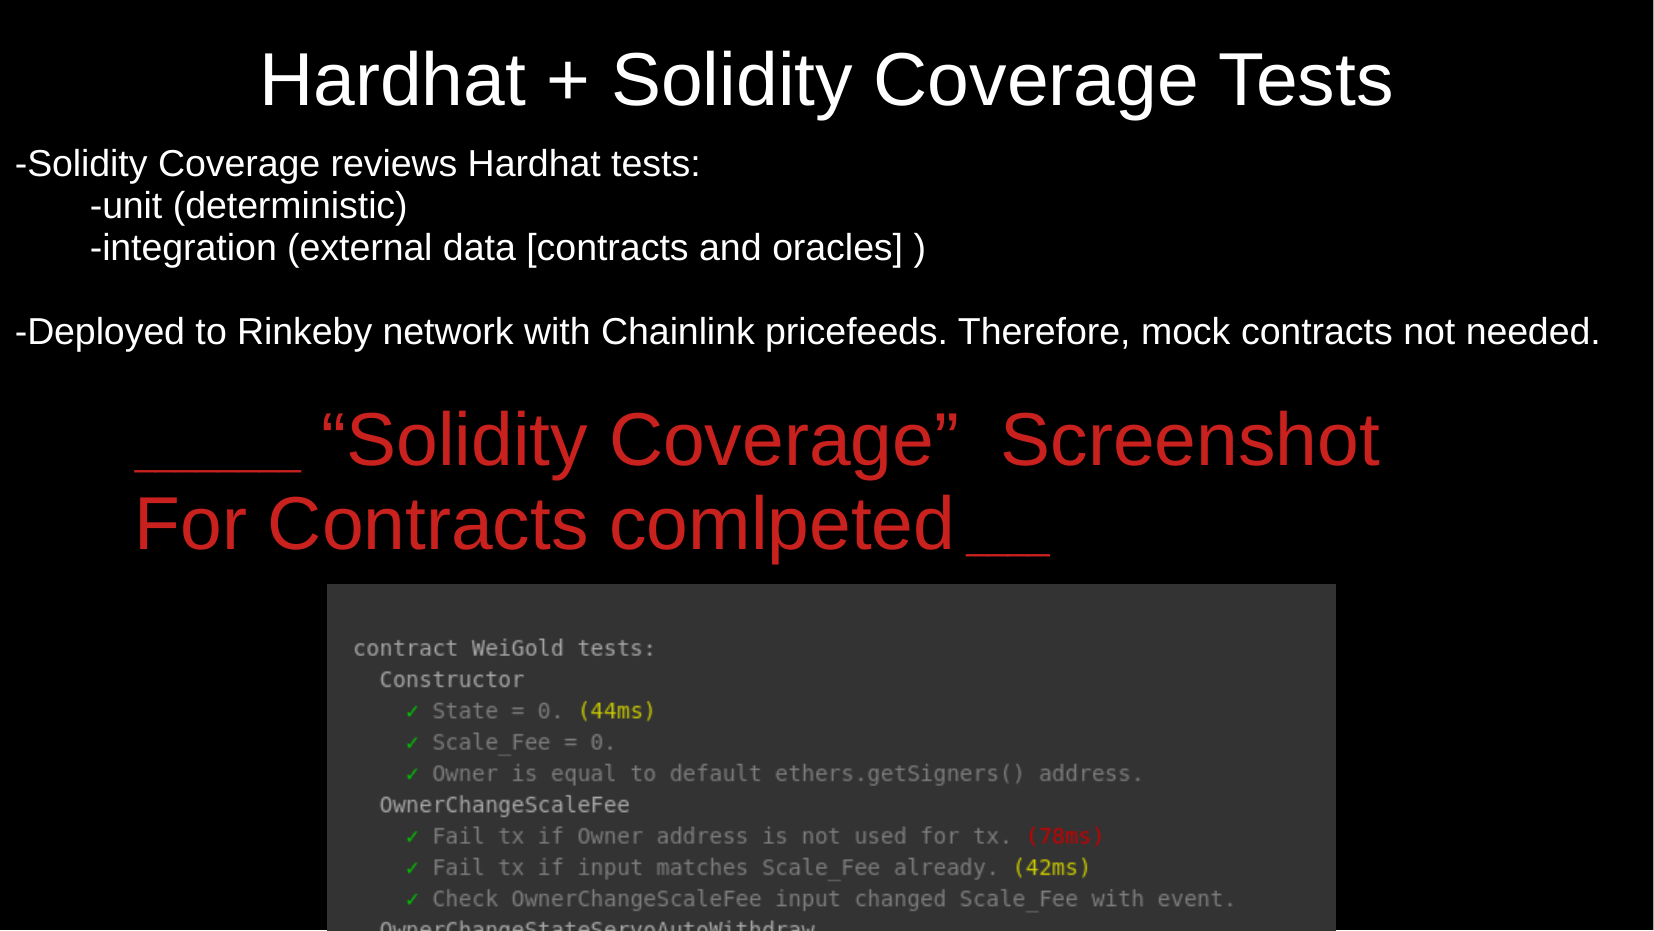

Hardhat + Solidity Coverage Tests
-Solidity Coverage reviews Hardhat tests:
 	-unit (deterministic)
	-integration (external data [contracts and oracles] )
-Deployed to Rinkeby network with Chainlink pricefeeds. Therefore, mock contracts not needed.
________ “Solidity Coverage” Screenshot For Contracts comlpeted ____